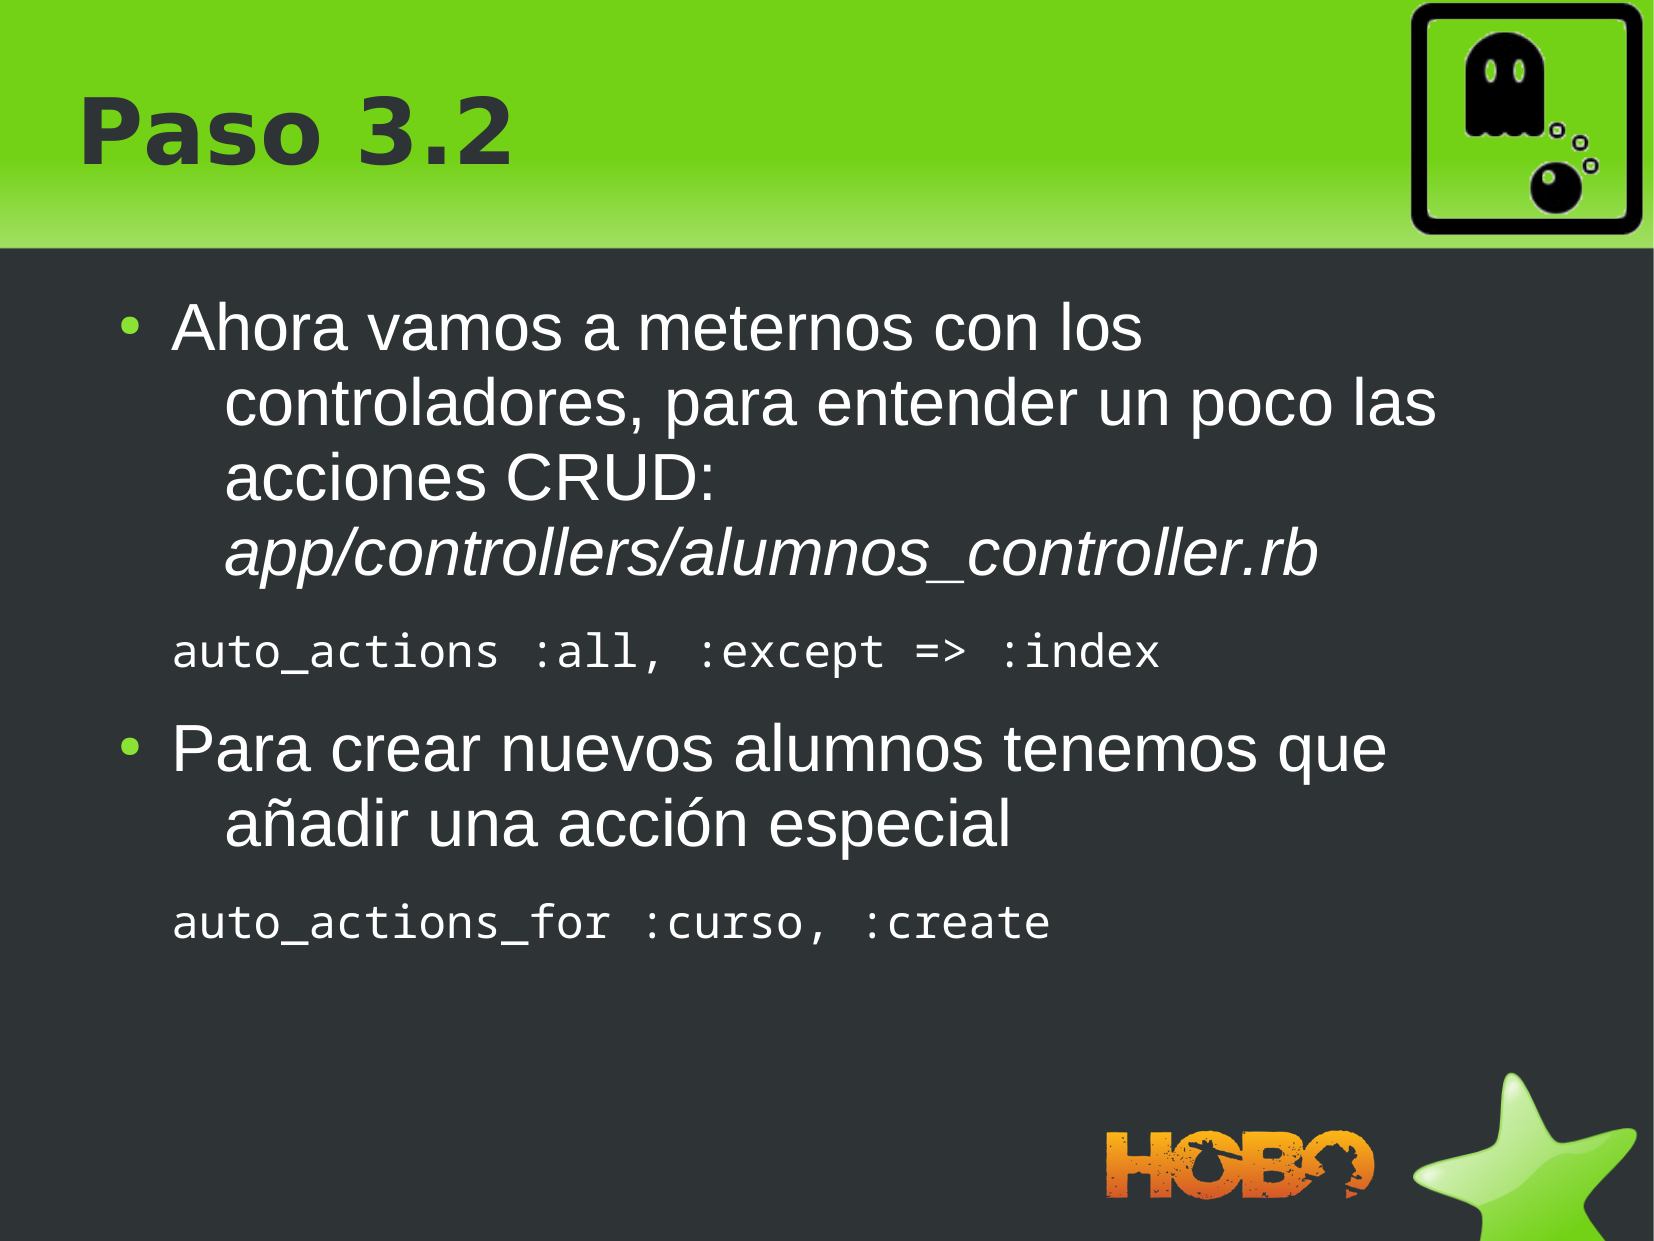

# Paso 3.2
Ahora vamos a meternos con los controladores, para entender un poco las acciones CRUD: app/controllers/alumnos_controller.rb
auto_actions :all, :except => :index
Para crear nuevos alumnos tenemos que añadir una acción especial
auto_actions_for :curso, :create